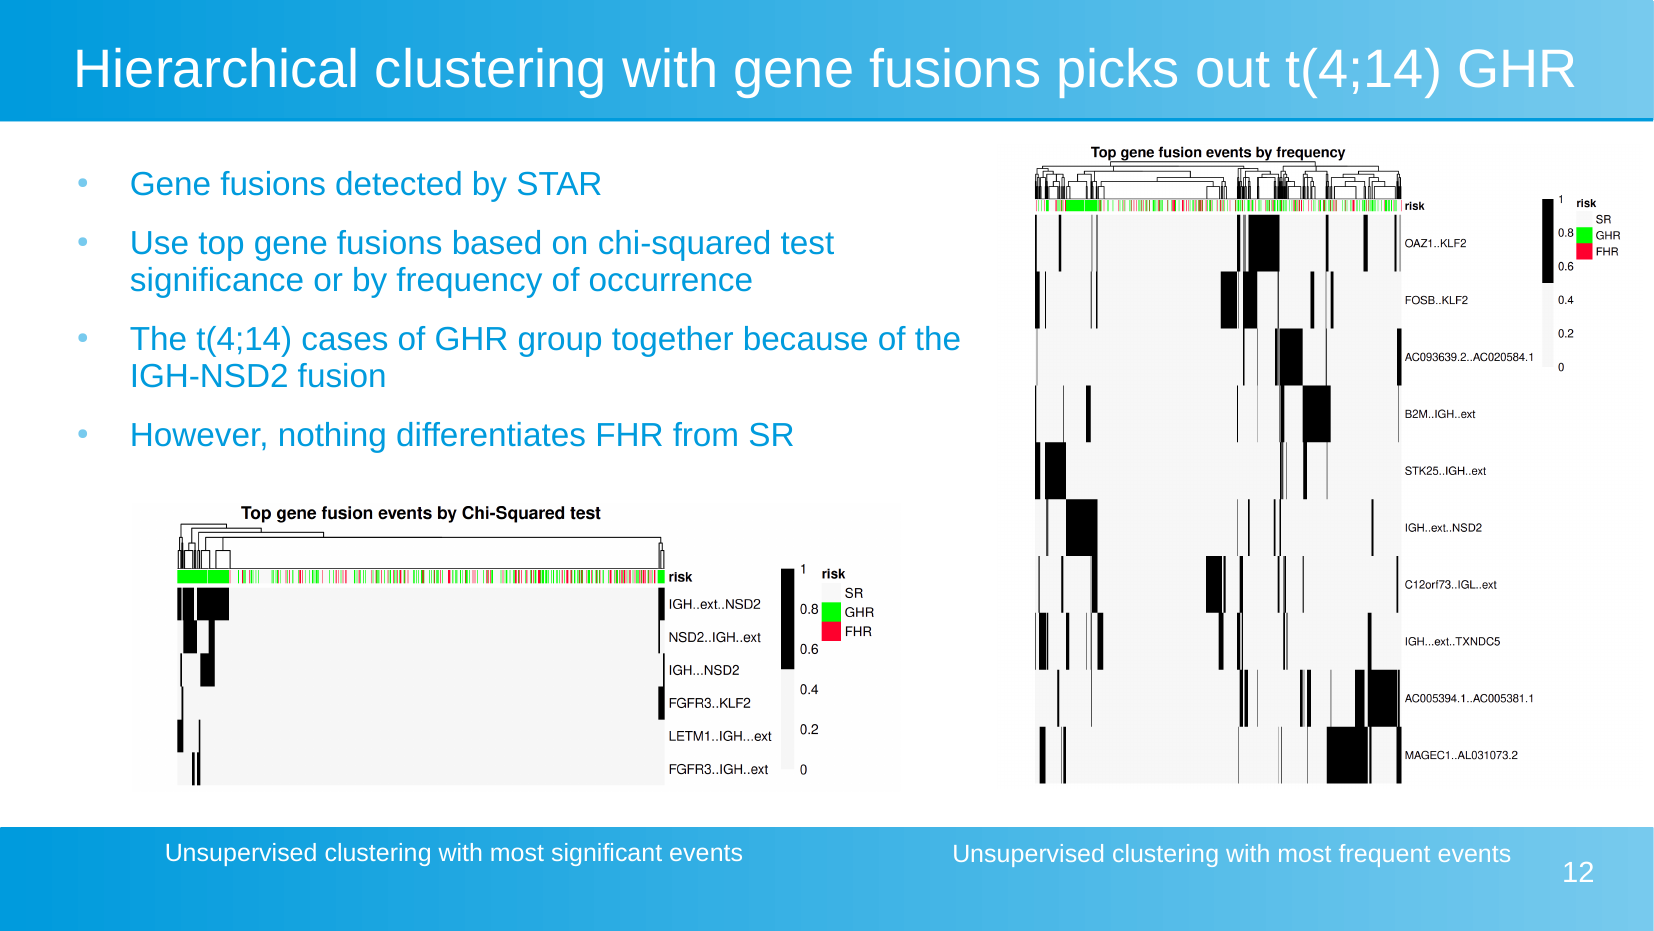

# Hierarchical clustering with gene fusions picks out t(4;14) GHR
Gene fusions detected by STAR
Use top gene fusions based on chi-squared test significance or by frequency of occurrence
The t(4;14) cases of GHR group together because of the IGH-NSD2 fusion
However, nothing differentiates FHR from SR
Unsupervised clustering with most significant events
Unsupervised clustering with most frequent events
12